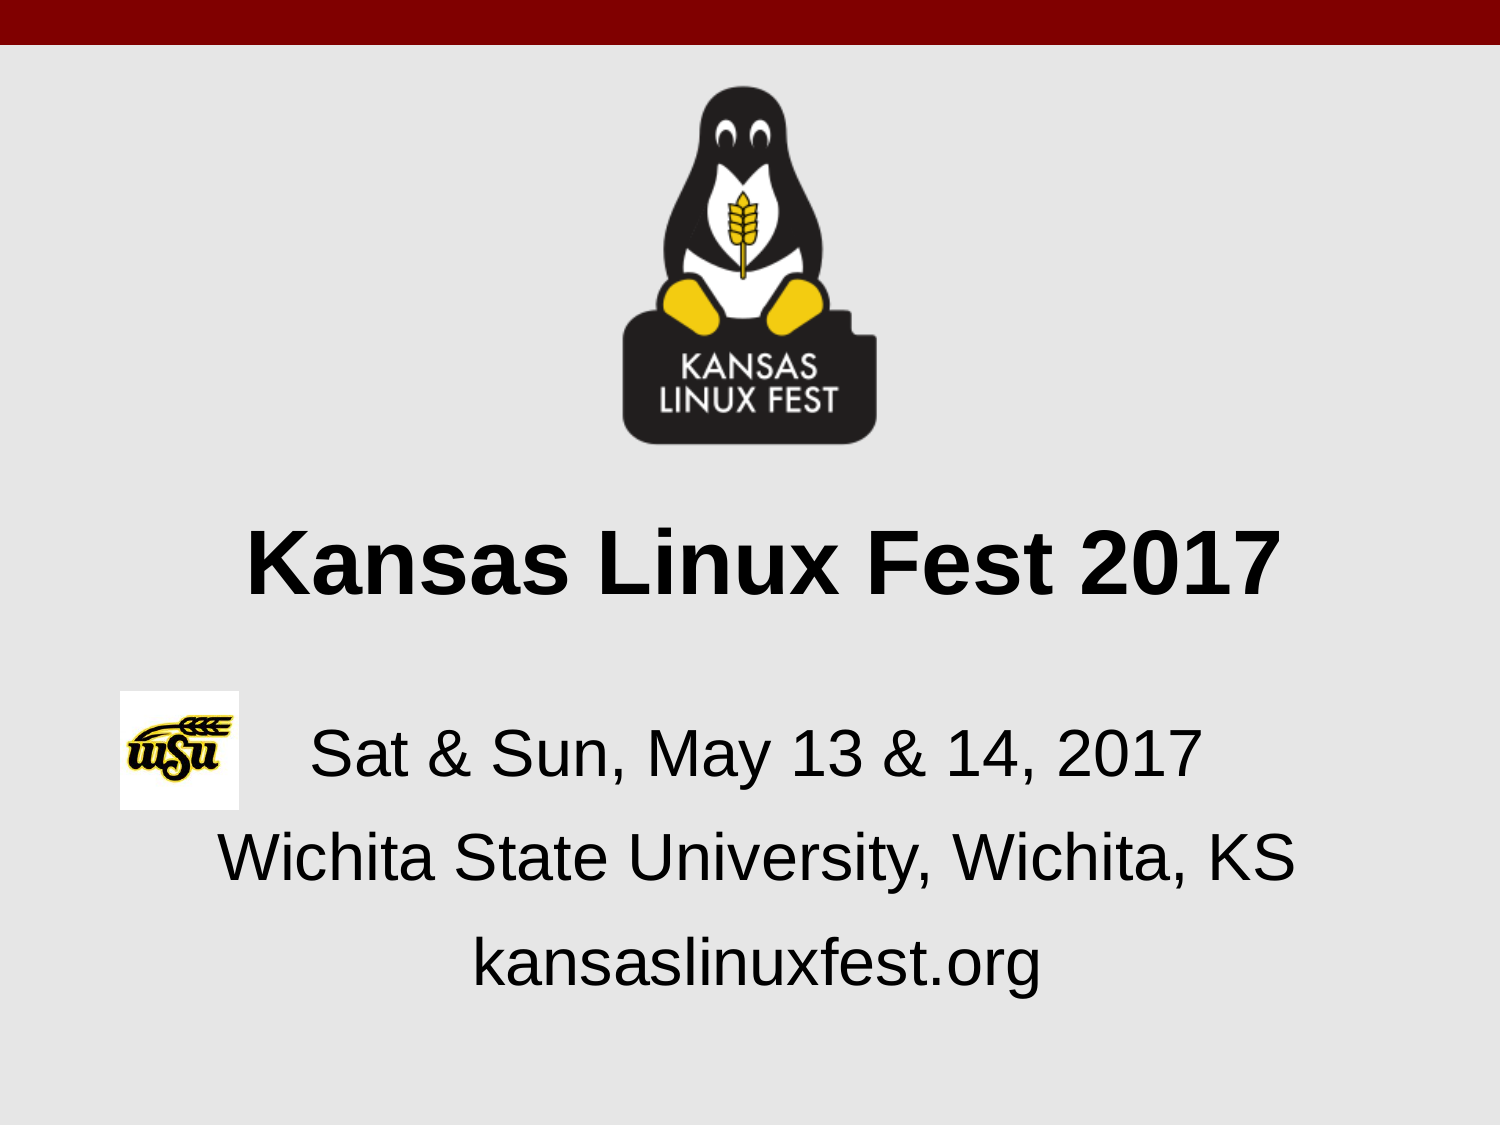

# Kansas Linux Fest 2017
Sat & Sun, May 13 & 14, 2017
Wichita State University, Wichita, KS
kansaslinuxfest.org